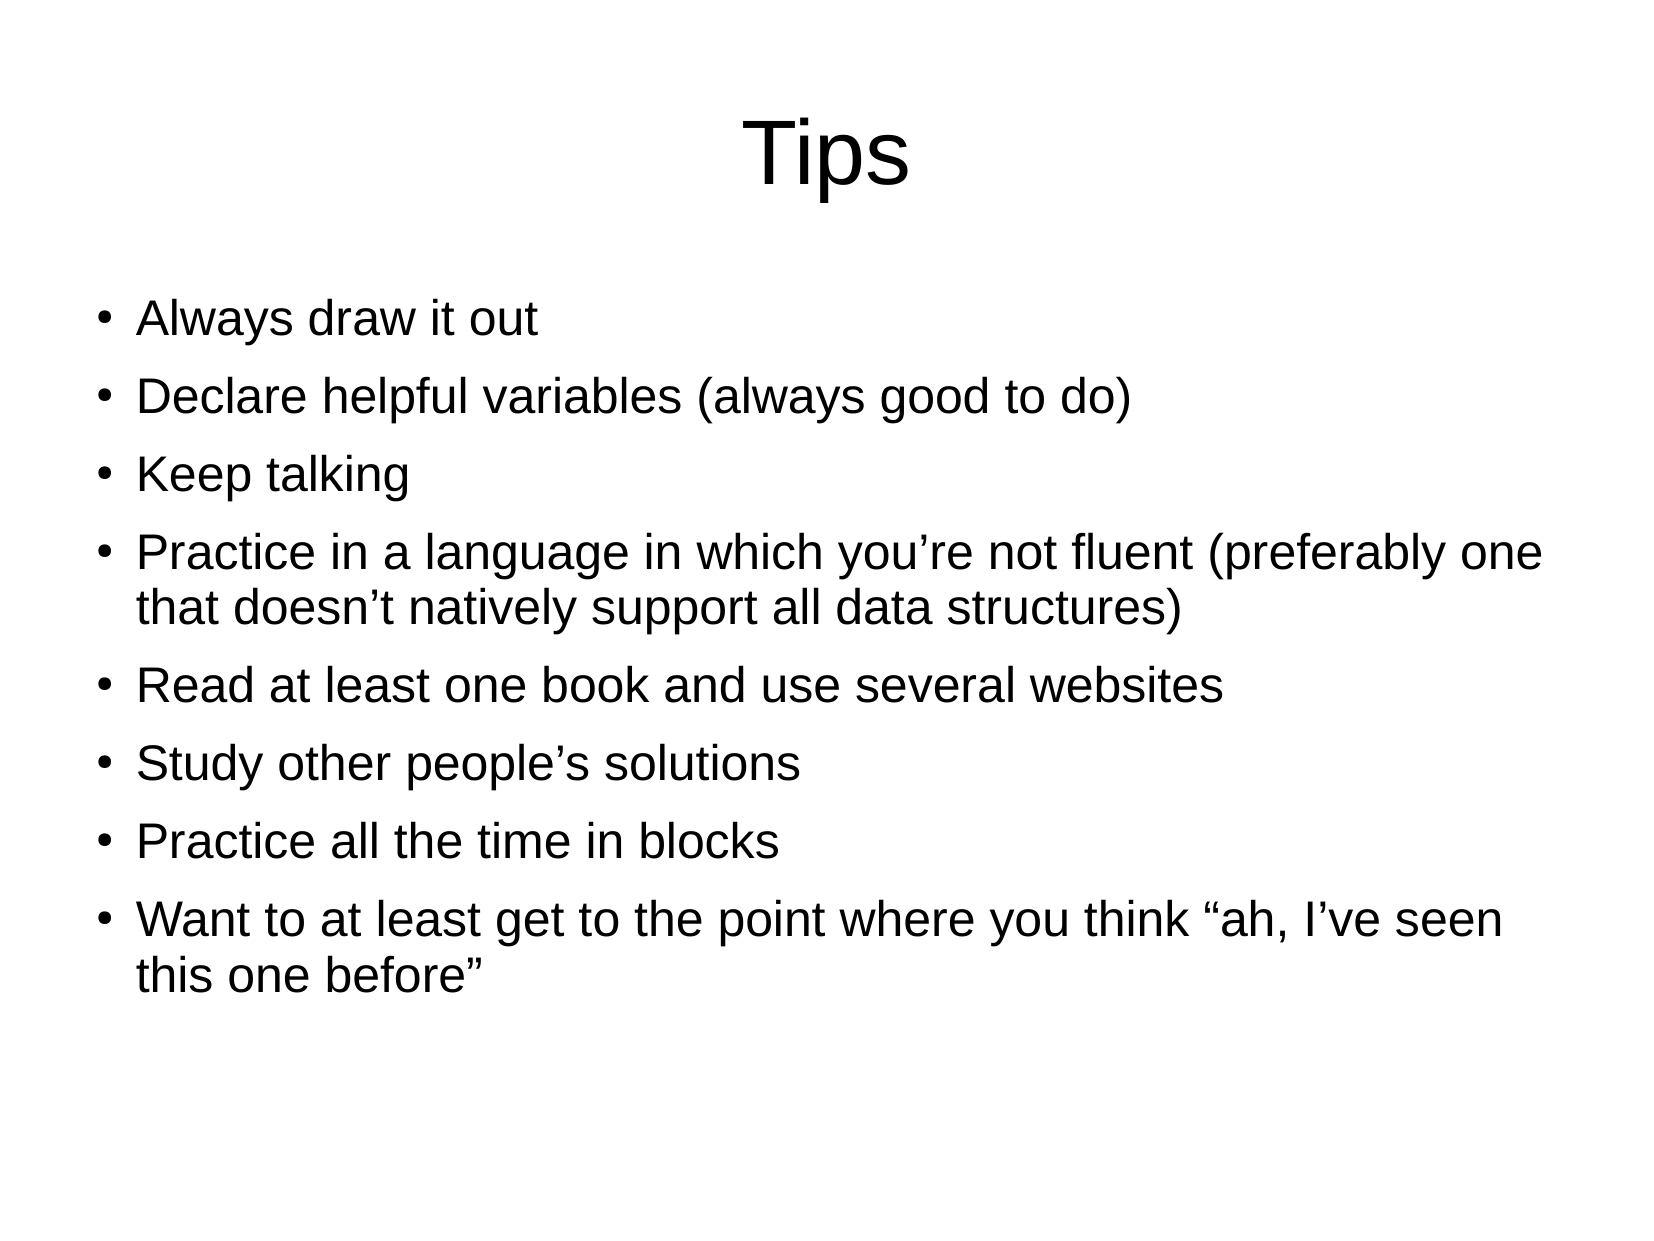

# Tips
Always draw it out
Declare helpful variables (always good to do)
Keep talking
Practice in a language in which you’re not fluent (preferably one that doesn’t natively support all data structures)
Read at least one book and use several websites
Study other people’s solutions
Practice all the time in blocks
Want to at least get to the point where you think “ah, I’ve seen this one before”